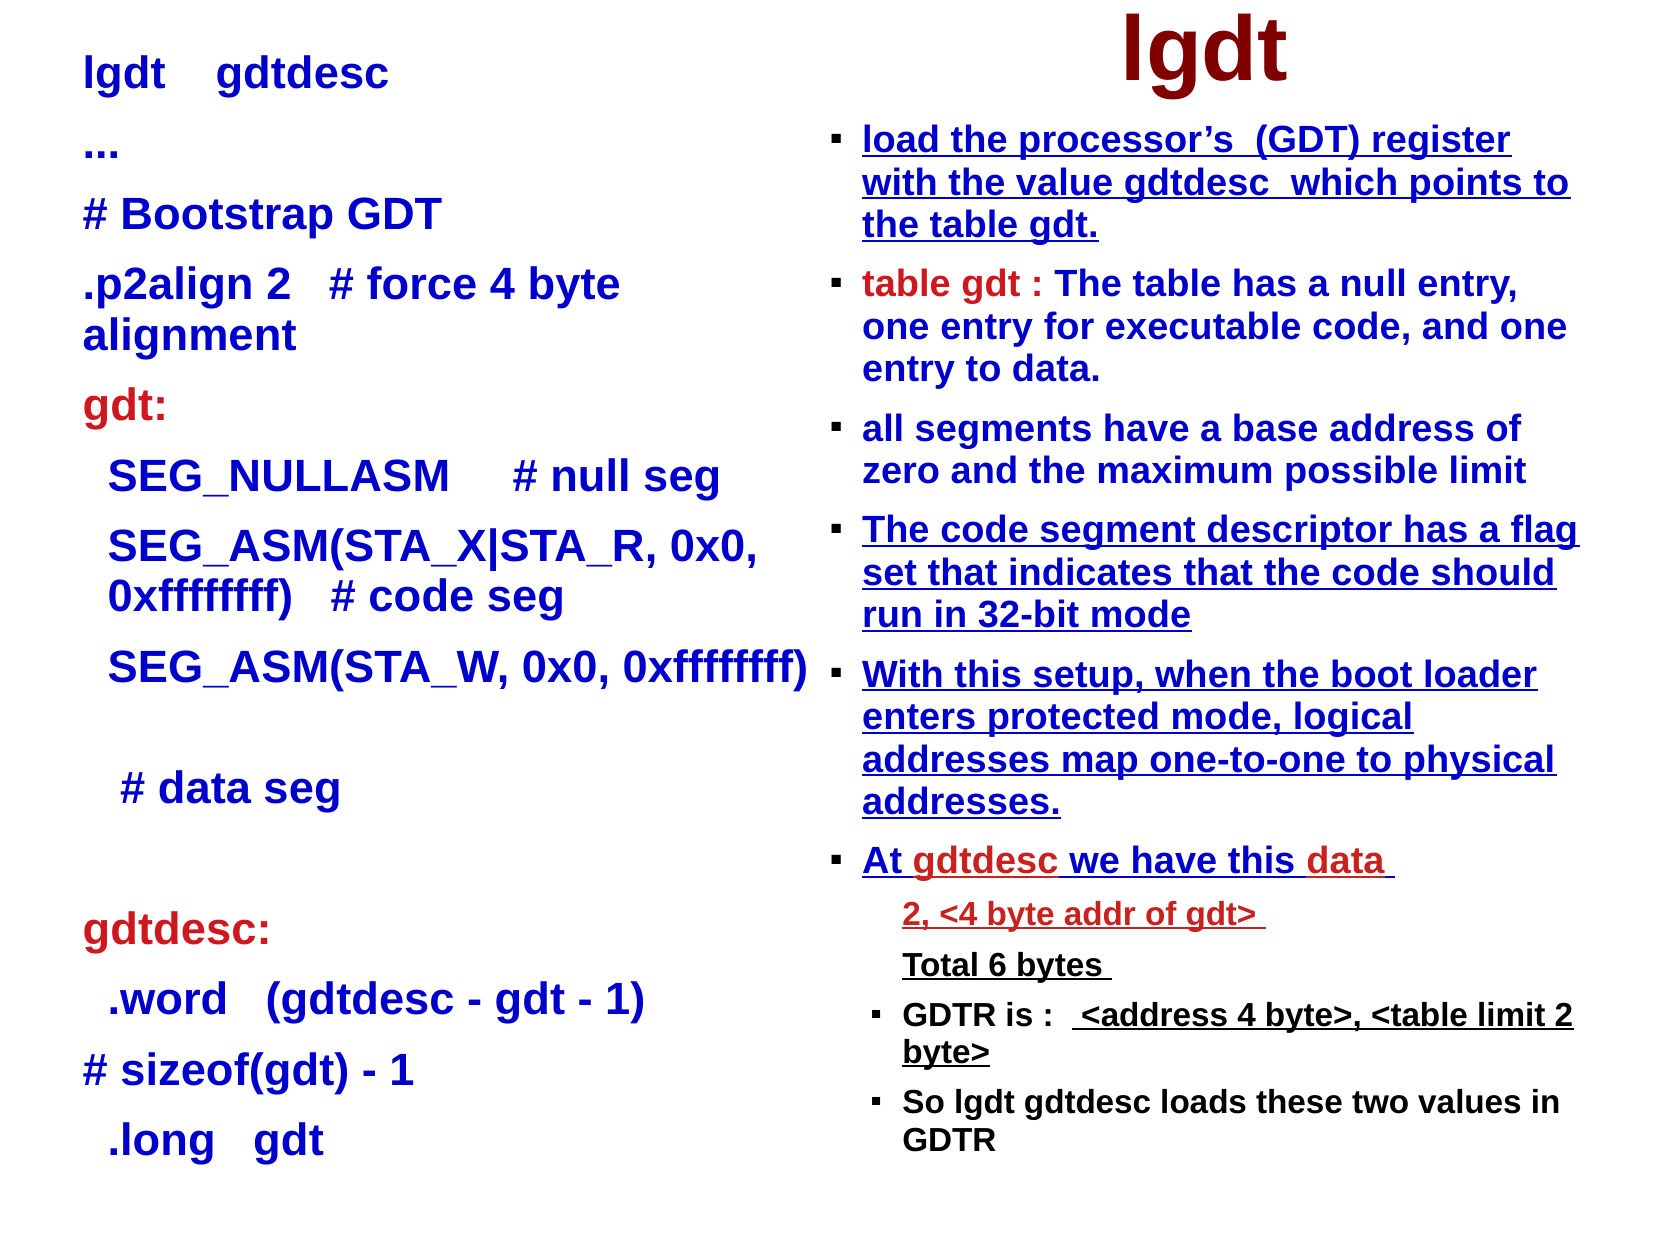

# lgdt
lgdt gdtdesc
...
# Bootstrap GDT
.p2align 2 # force 4 byte alignment
gdt:
 SEG_NULLASM # null seg
 SEG_ASM(STA_X|STA_R, 0x0, 	 0xffffffff) # code seg
 SEG_ASM(STA_W, 0x0, 0xffffffff)
 # data seg
gdtdesc:
 .word (gdtdesc - gdt - 1)
# sizeof(gdt) - 1
 .long gdt
load the processor’s (GDT) register with the value gdtdesc which points to the table gdt.
table gdt : The table has a null entry, one entry for executable code, and one entry to data.
all segments have a base address of zero and the maximum possible limit
The code segment descriptor has a flag set that indicates that the code should run in 32-bit mode
With this setup, when the boot loader enters protected mode, logical addresses map one-to-one to physical addresses.
At gdtdesc we have this data
2, <4 byte addr of gdt>
Total 6 bytes
GDTR is : <address 4 byte>, <table limit 2 byte>
So lgdt gdtdesc loads these two values in GDTR